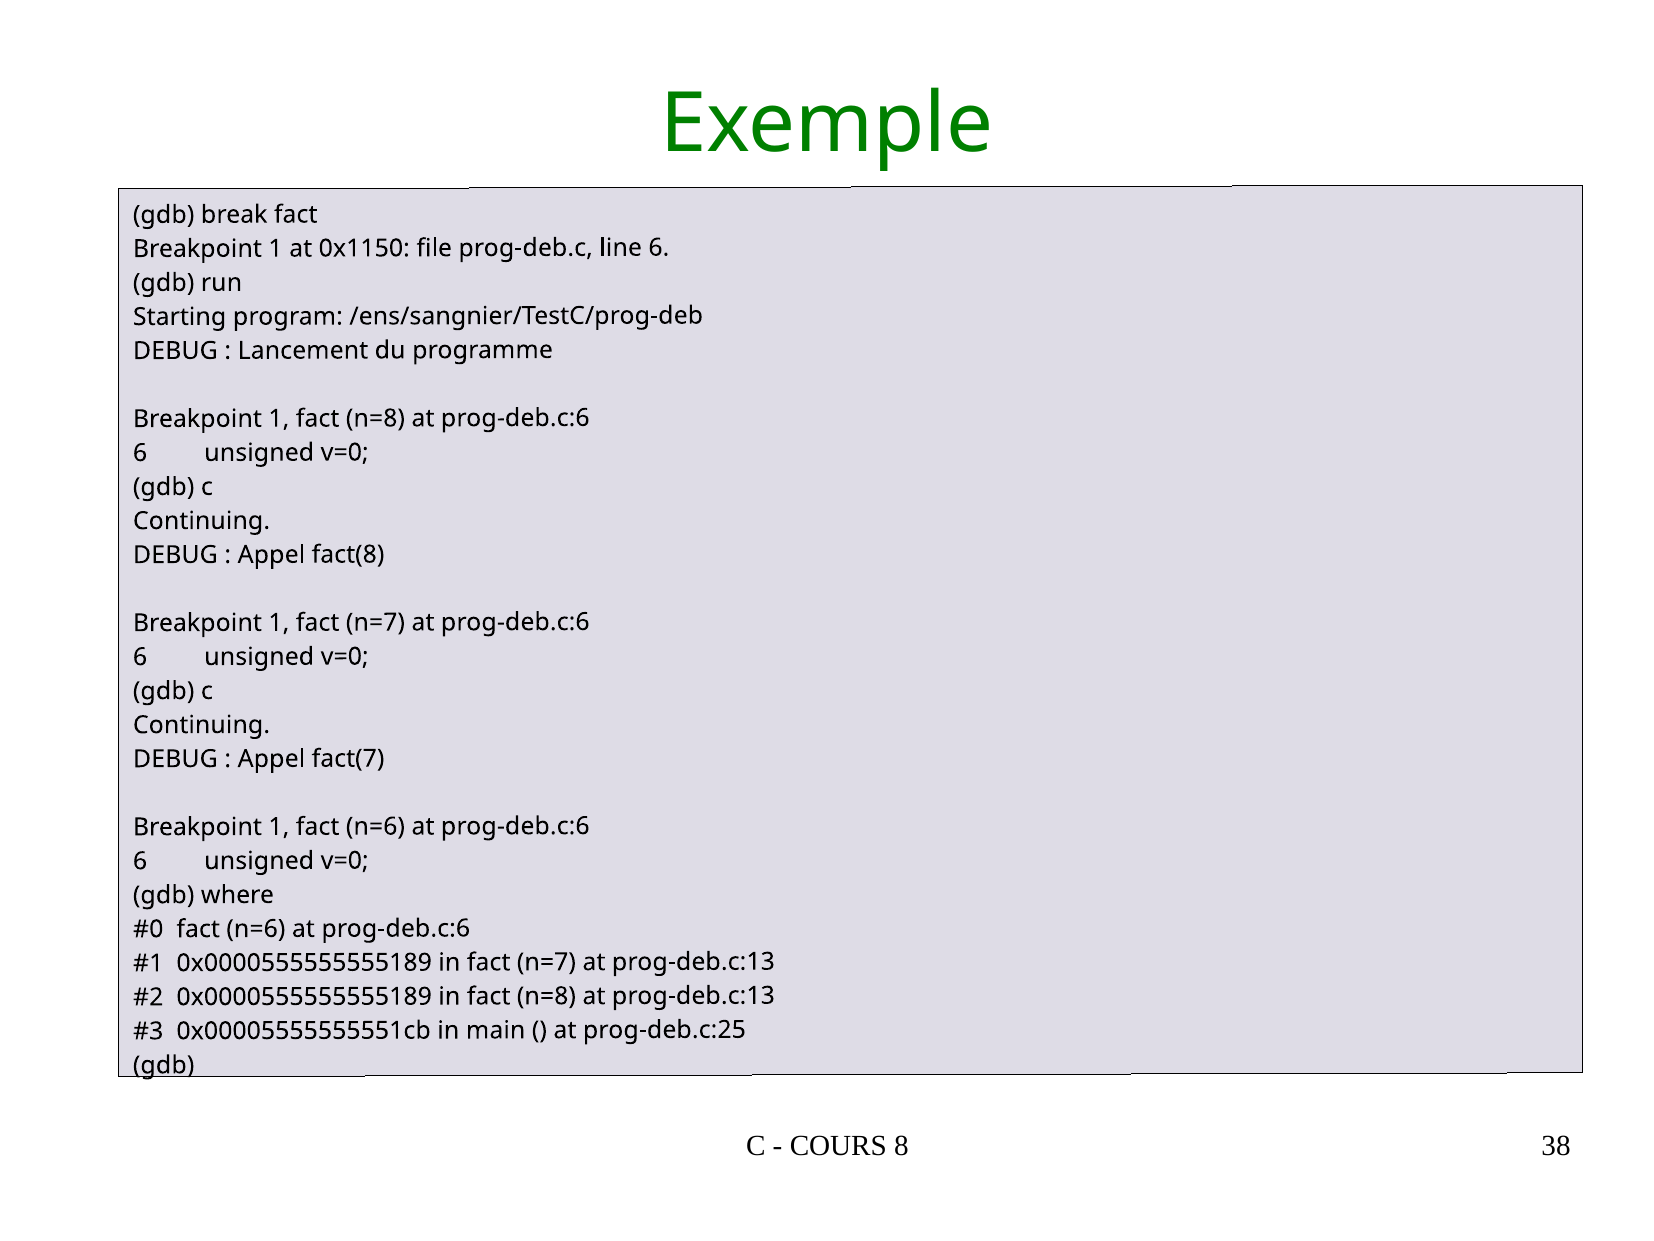

# Exemple
(gdb) break fact
Breakpoint 1 at 0x1150: file prog-deb.c, line 6.
(gdb) run
Starting program: /ens/sangnier/TestC/prog-deb
DEBUG : Lancement du programme
Breakpoint 1, fact (n=8) at prog-deb.c:6
6	 unsigned v=0;
(gdb) c
Continuing.
DEBUG : Appel fact(8)
Breakpoint 1, fact (n=7) at prog-deb.c:6
6	 unsigned v=0;
(gdb) c
Continuing.
DEBUG : Appel fact(7)
Breakpoint 1, fact (n=6) at prog-deb.c:6
6	 unsigned v=0;
(gdb) where
#0 fact (n=6) at prog-deb.c:6
#1 0x0000555555555189 in fact (n=7) at prog-deb.c:13
#2 0x0000555555555189 in fact (n=8) at prog-deb.c:13
#3 0x00005555555551cb in main () at prog-deb.c:25
(gdb)
C - COURS 8
38